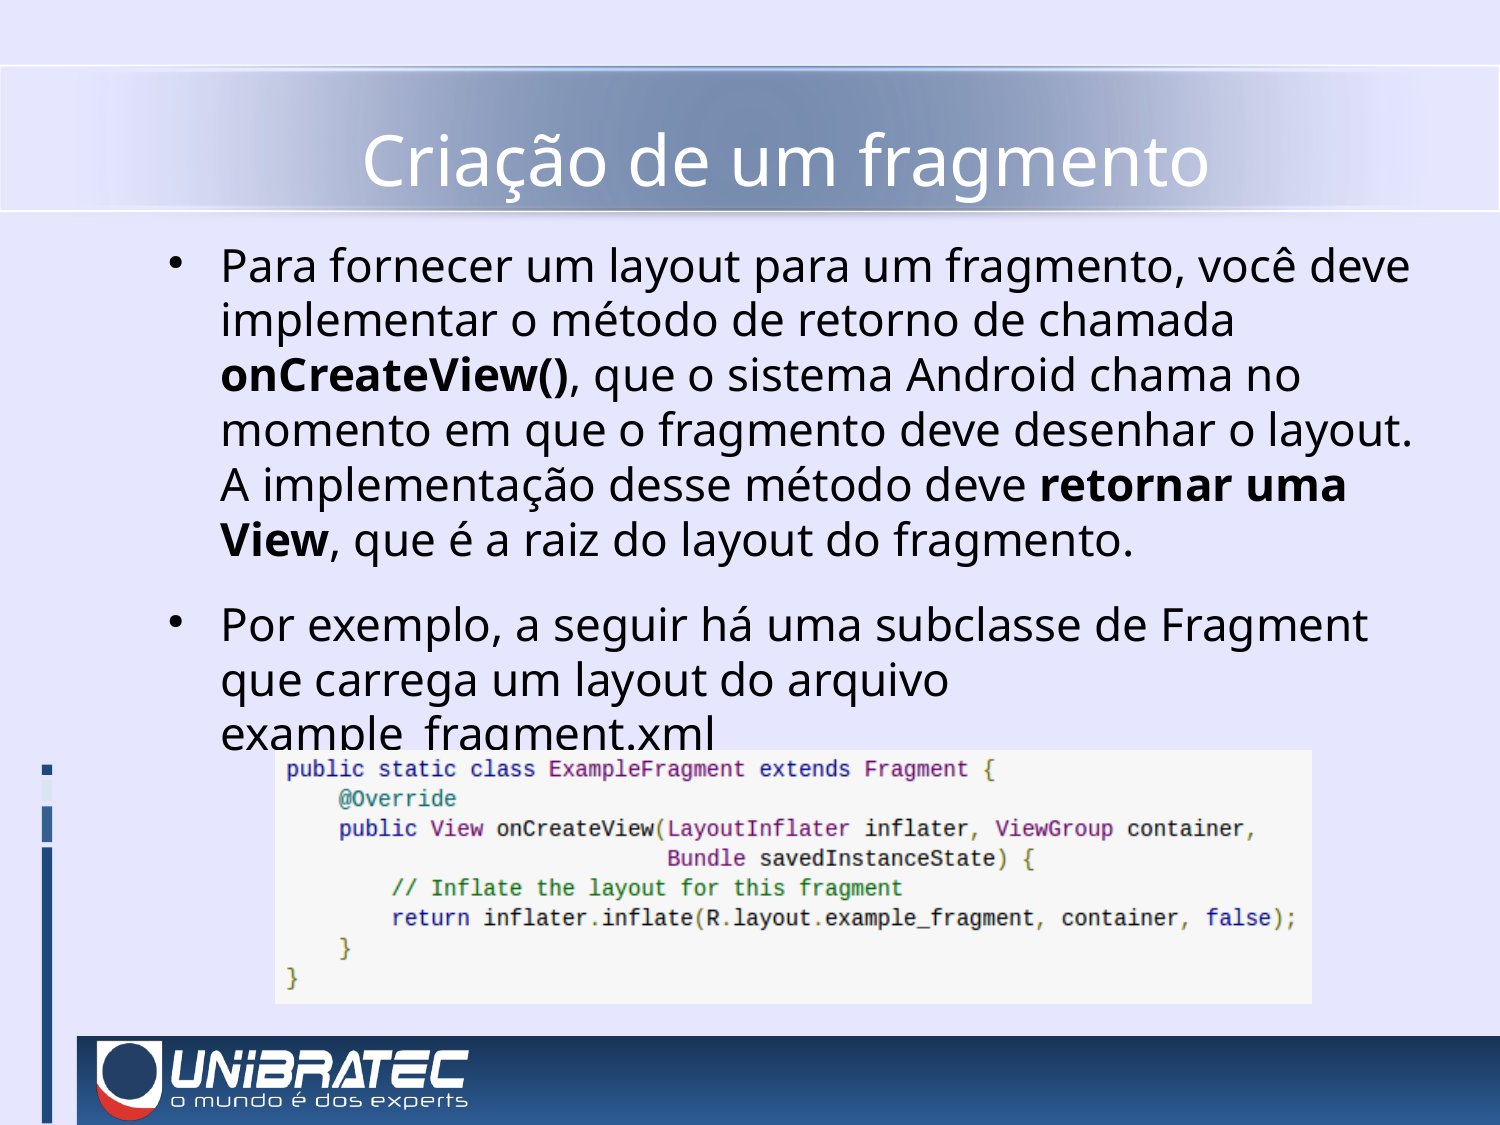

# Criação de um fragmento
Para fornecer um layout para um fragmento, você deve implementar o método de retorno de chamada onCreateView(), que o sistema Android chama no momento em que o fragmento deve desenhar o layout. A implementação desse método deve retornar uma View, que é a raiz do layout do fragmento.
Por exemplo, a seguir há uma subclasse de Fragment que carrega um layout do arquivo example_fragment.xml